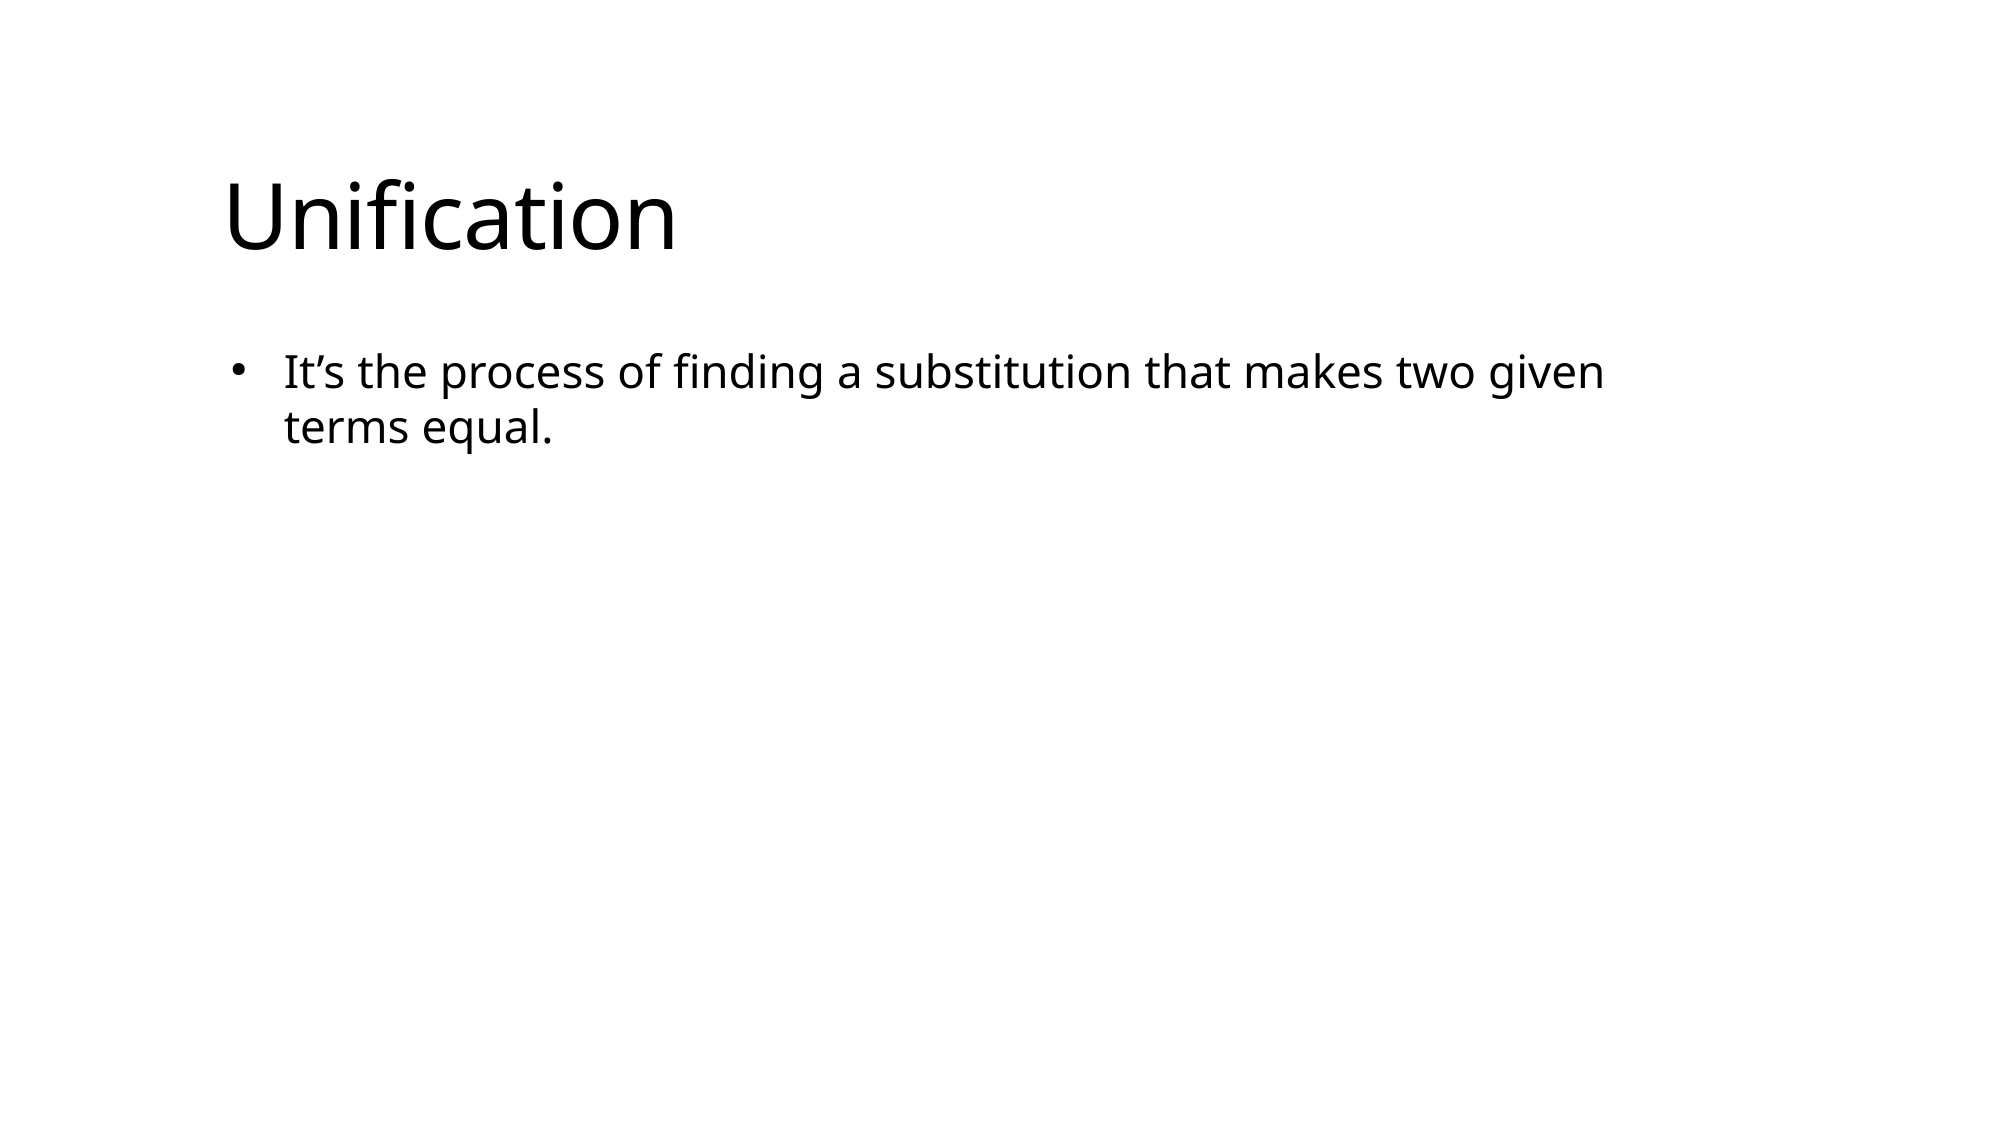

# Unification
It’s the process of finding a substitution that makes two given terms equal.